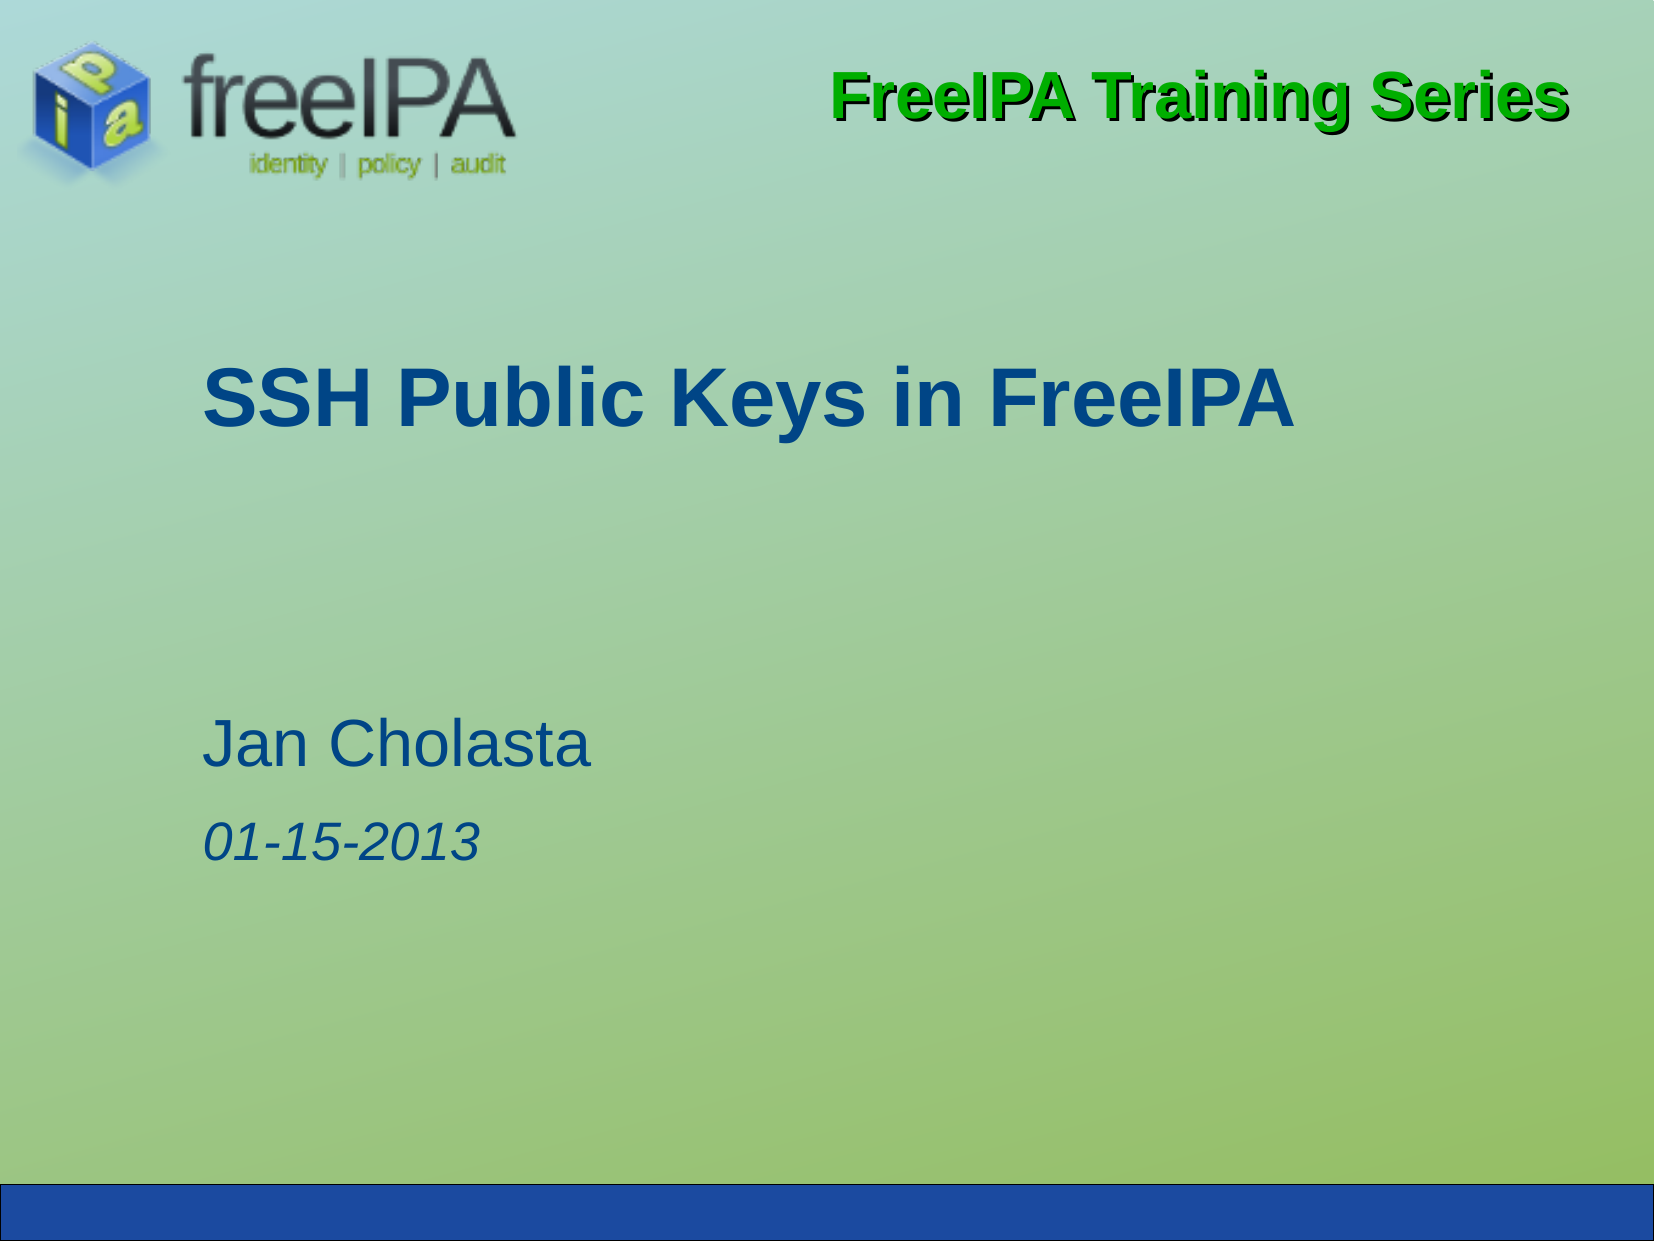

SSH Public Keys in FreeIPA
Jan Cholasta
01-15-2013